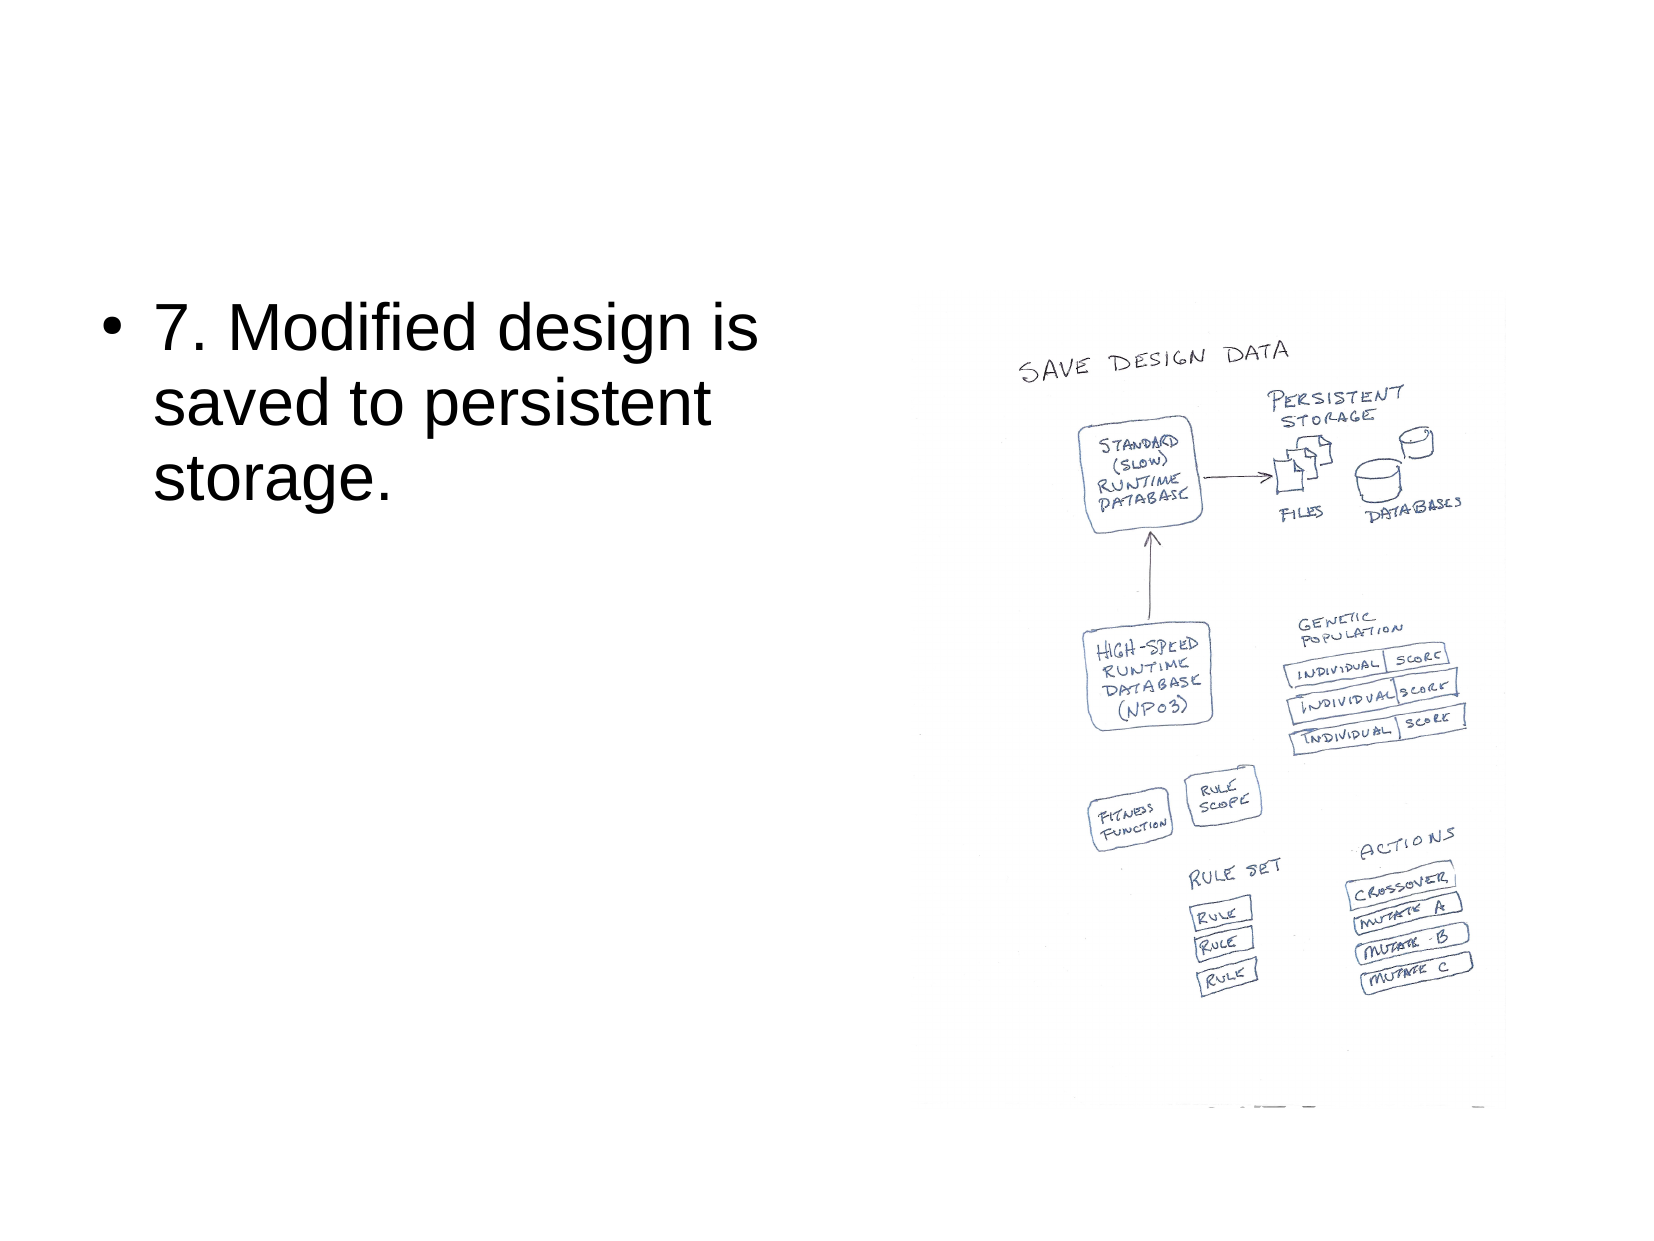

#
7. Modified design is saved to persistent storage.